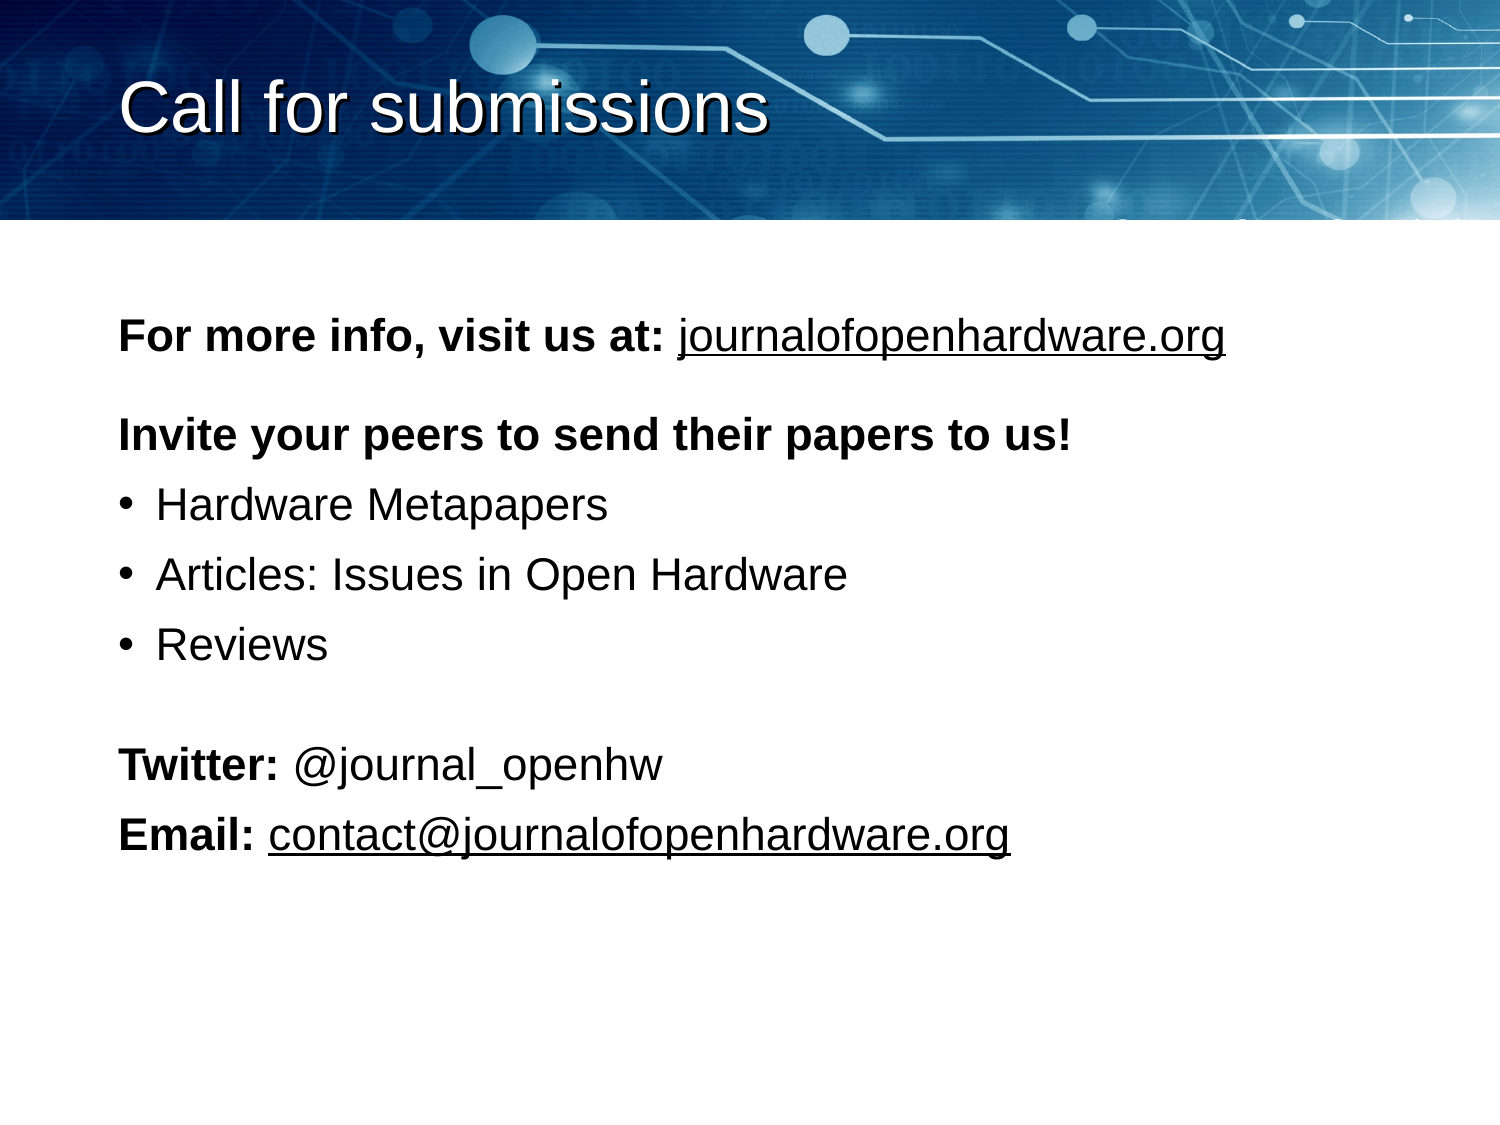

# Call for submissions
For more info, visit us at: journalofopenhardware.org
Invite your peers to send their papers to us!
Hardware Metapapers
Articles: Issues in Open Hardware
Reviews
Twitter: @journal_openhw
Email: contact@journalofopenhardware.org